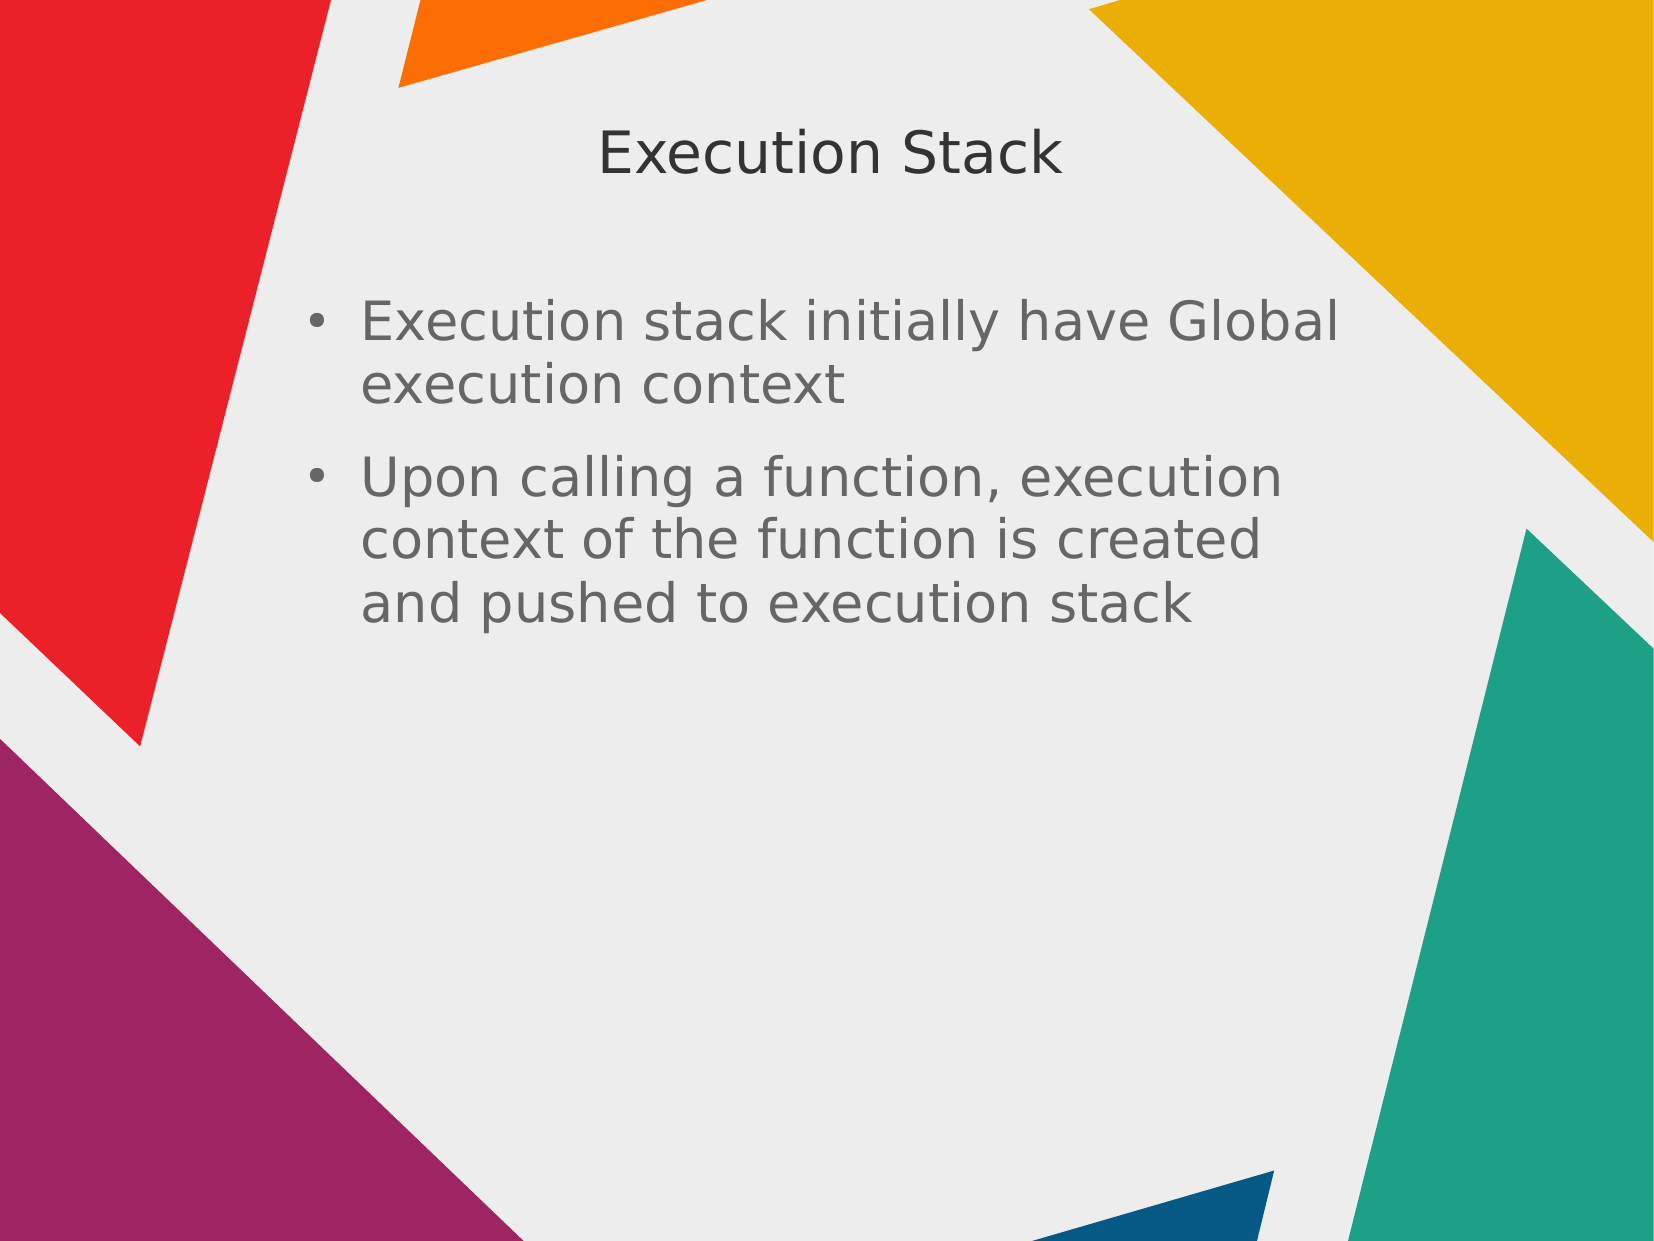

# Execution Stack
Execution stack initially have Global execution context
Upon calling a function, execution context of the function is created and pushed to execution stack